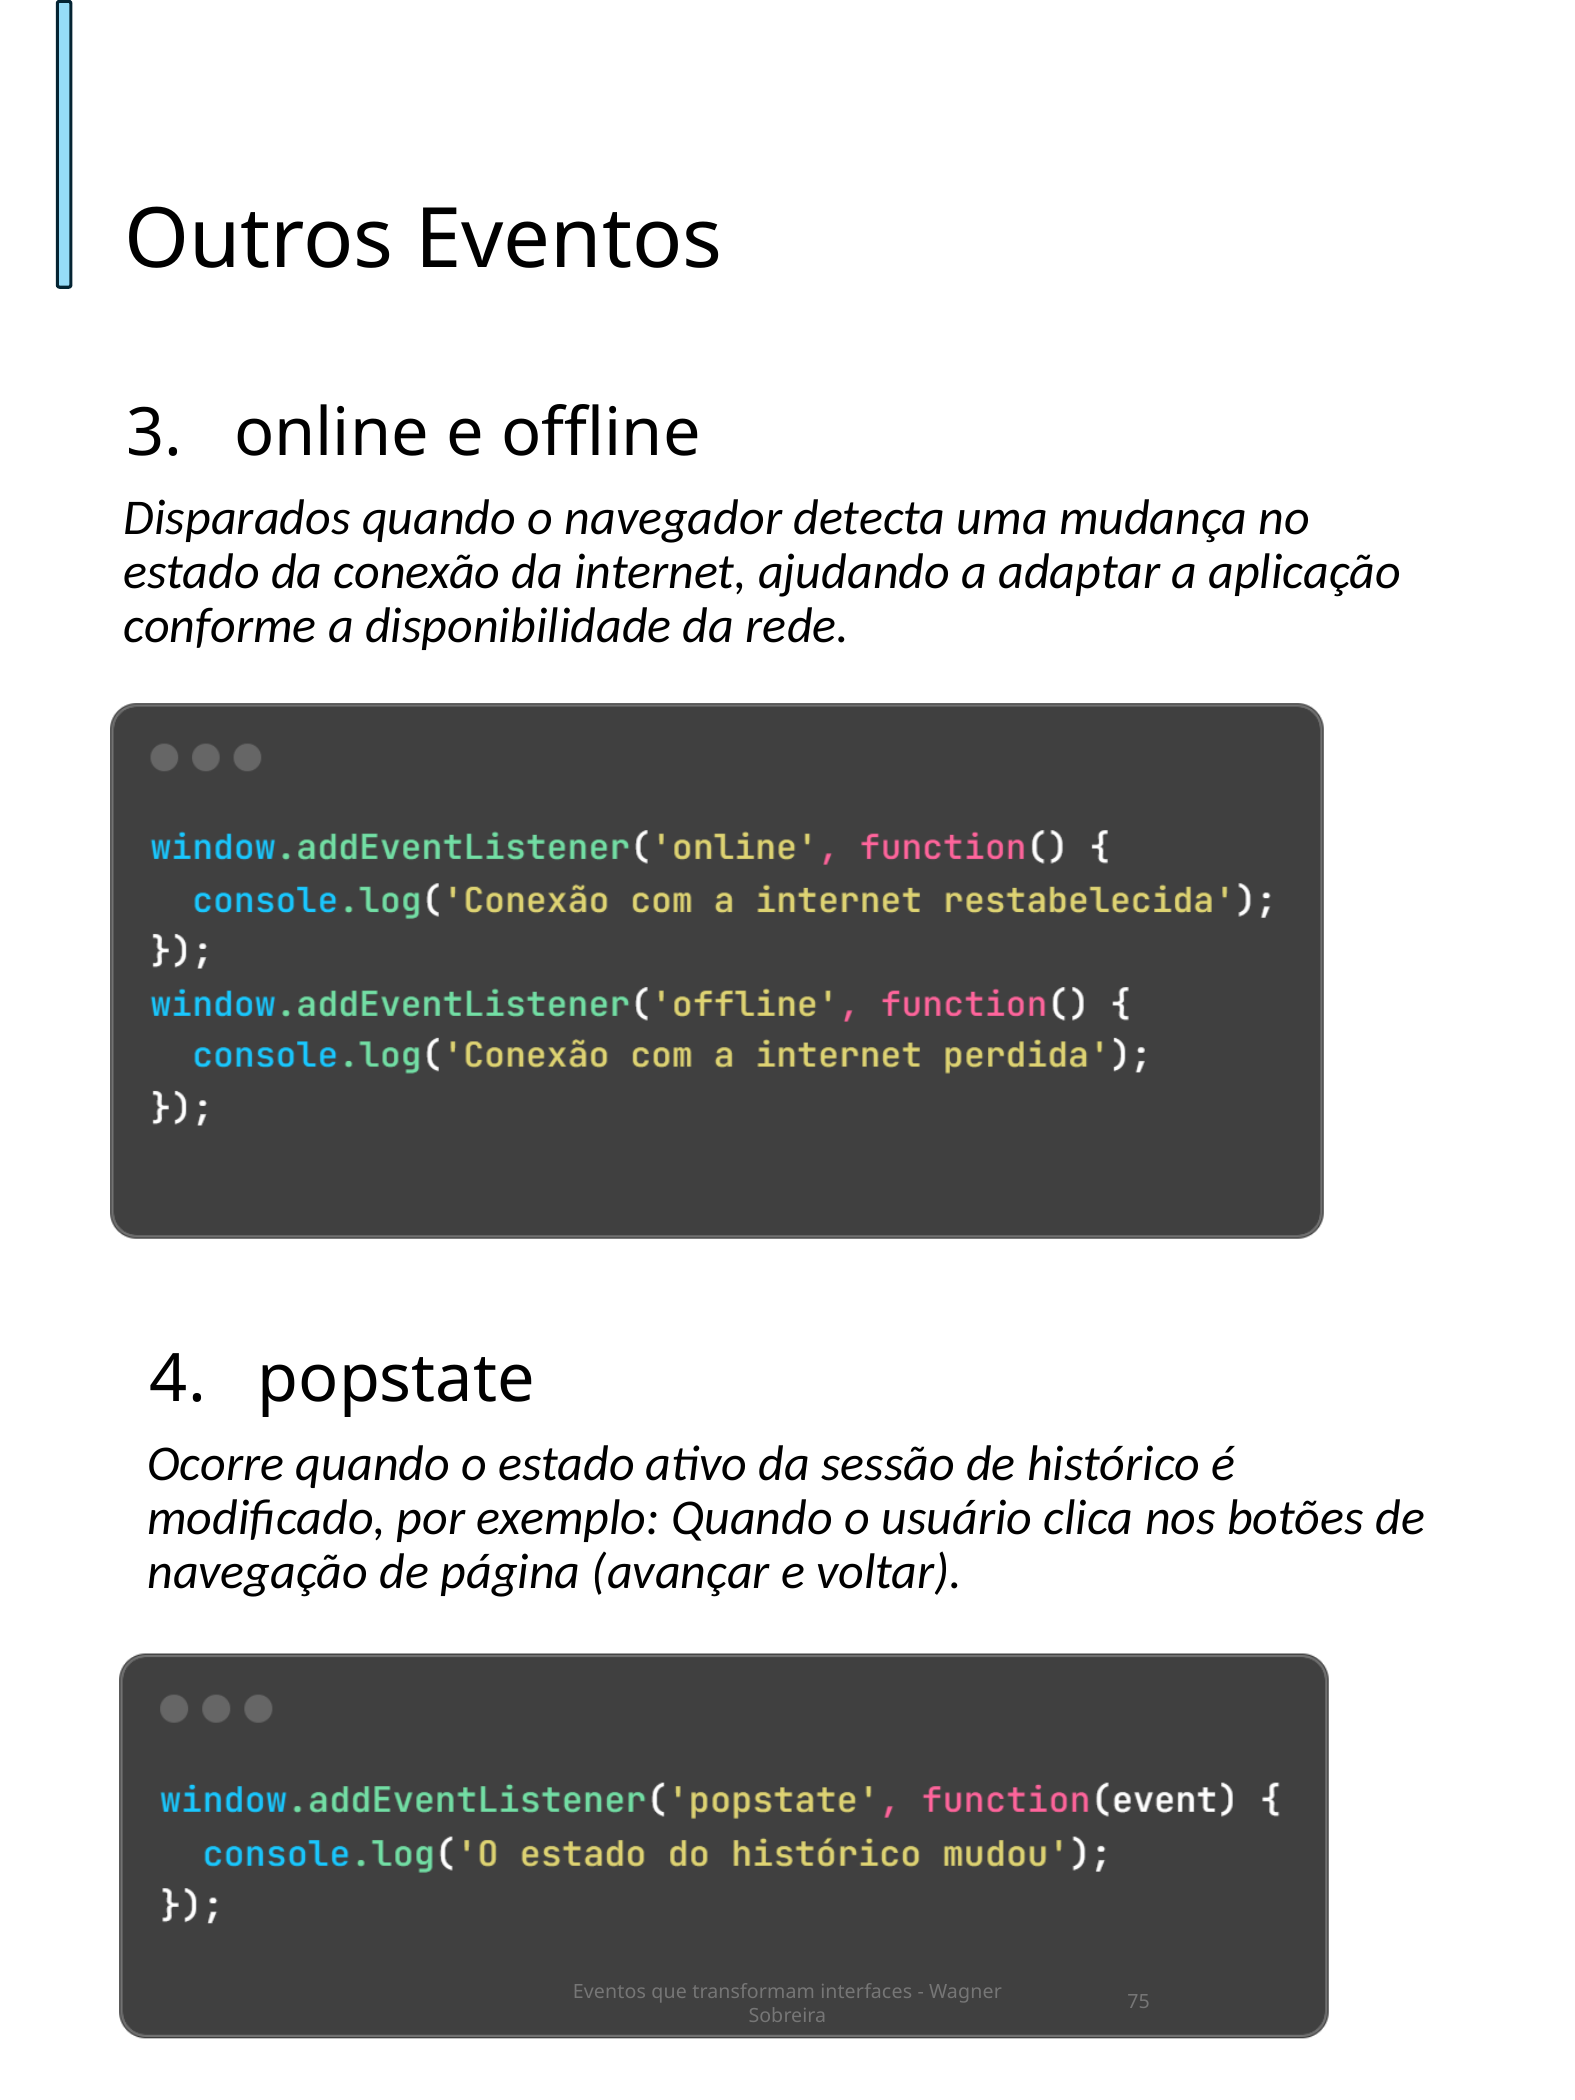

Outros Eventos
3.   online e offline
Disparados quando o navegador detecta uma mudança no estado da conexão da internet, ajudando a adaptar a aplicação conforme a disponibilidade da rede.
4.   popstate
Ocorre quando o estado ativo da sessão de histórico é modificado, por exemplo: Quando o usuário clica nos botões de navegação de página (avançar e voltar).
Eventos que transformam interfaces - Wagner Sobreira